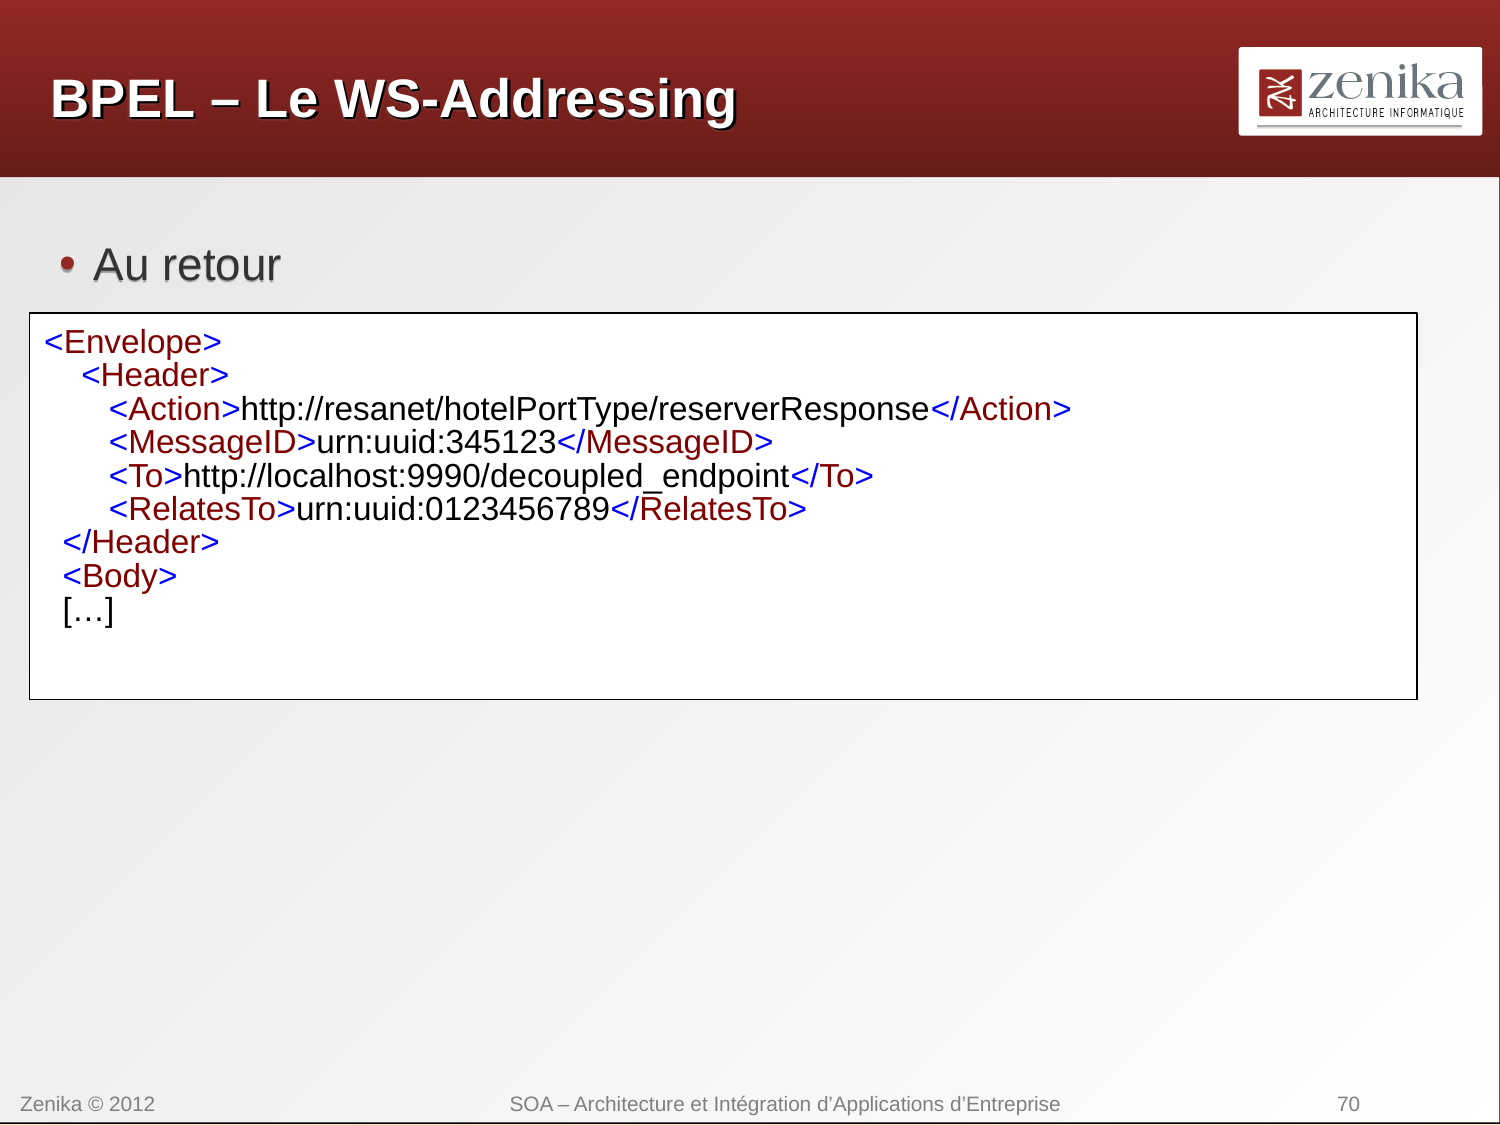

# BPEL – Le WS-Addressing
Au retour
<Envelope>
 <Header>
 <Action>http://resanet/hotelPortType/reserverResponse</Action>
 <MessageID>urn:uuid:345123</MessageID>
 <To>http://localhost:9990/decoupled_endpoint</To>
 <RelatesTo>urn:uuid:0123456789</RelatesTo>
 </Header>
 <Body>
 […]